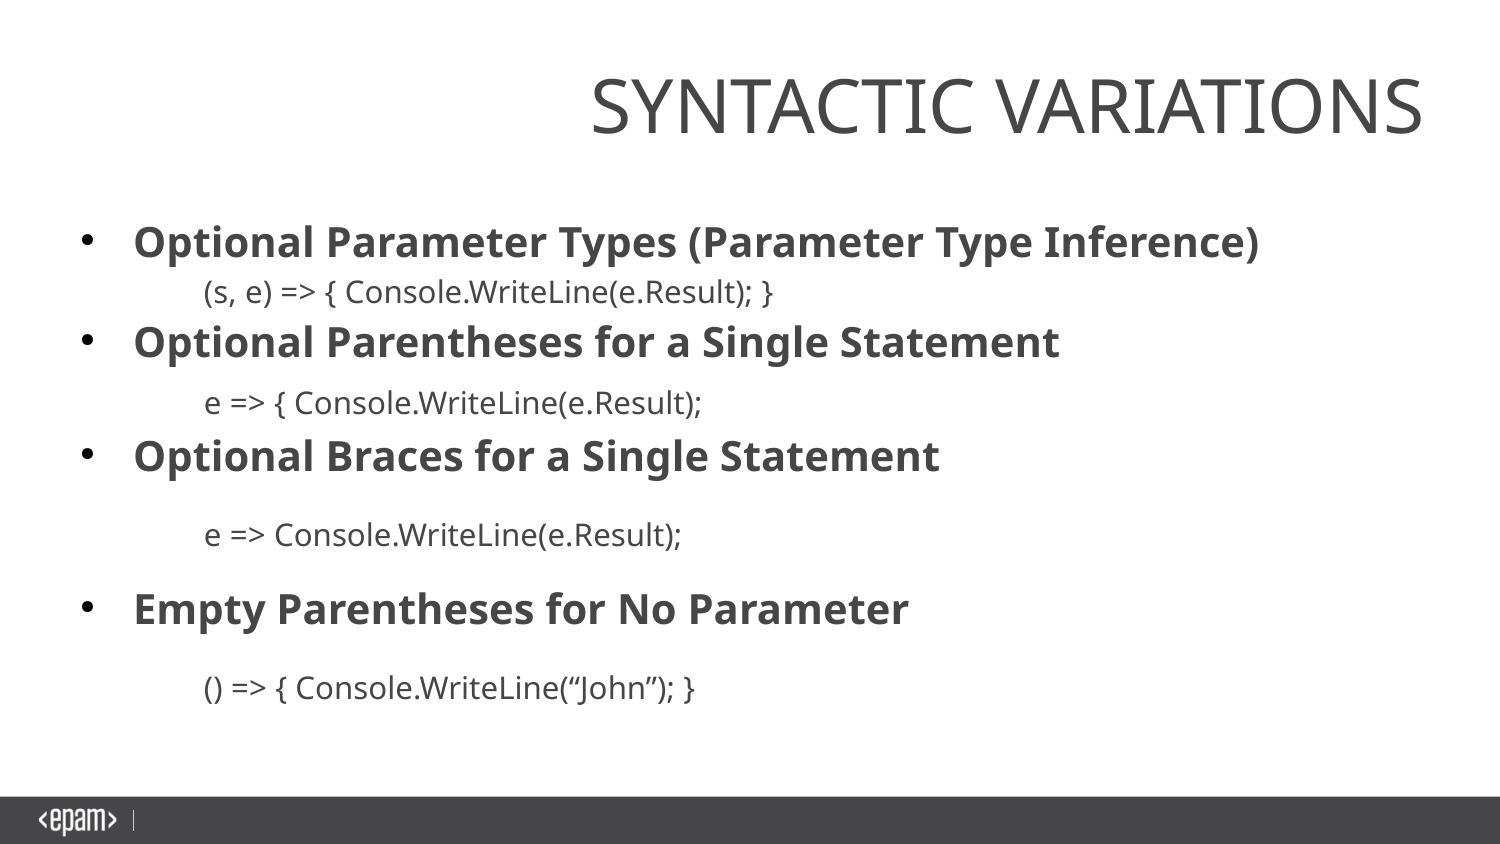

# SYNTACTIC VARIATIONS
Optional Parameter Types (Parameter Type Inference)
(s, e) => { Console.WriteLine(e.Result); }
Optional Parentheses for a Single Statement
e => { Console.WriteLine(e.Result);
Optional Braces for a Single Statement
e => Console.WriteLine(e.Result);
Empty Parentheses for No Parameter
() => { Console.WriteLine(“John”); }